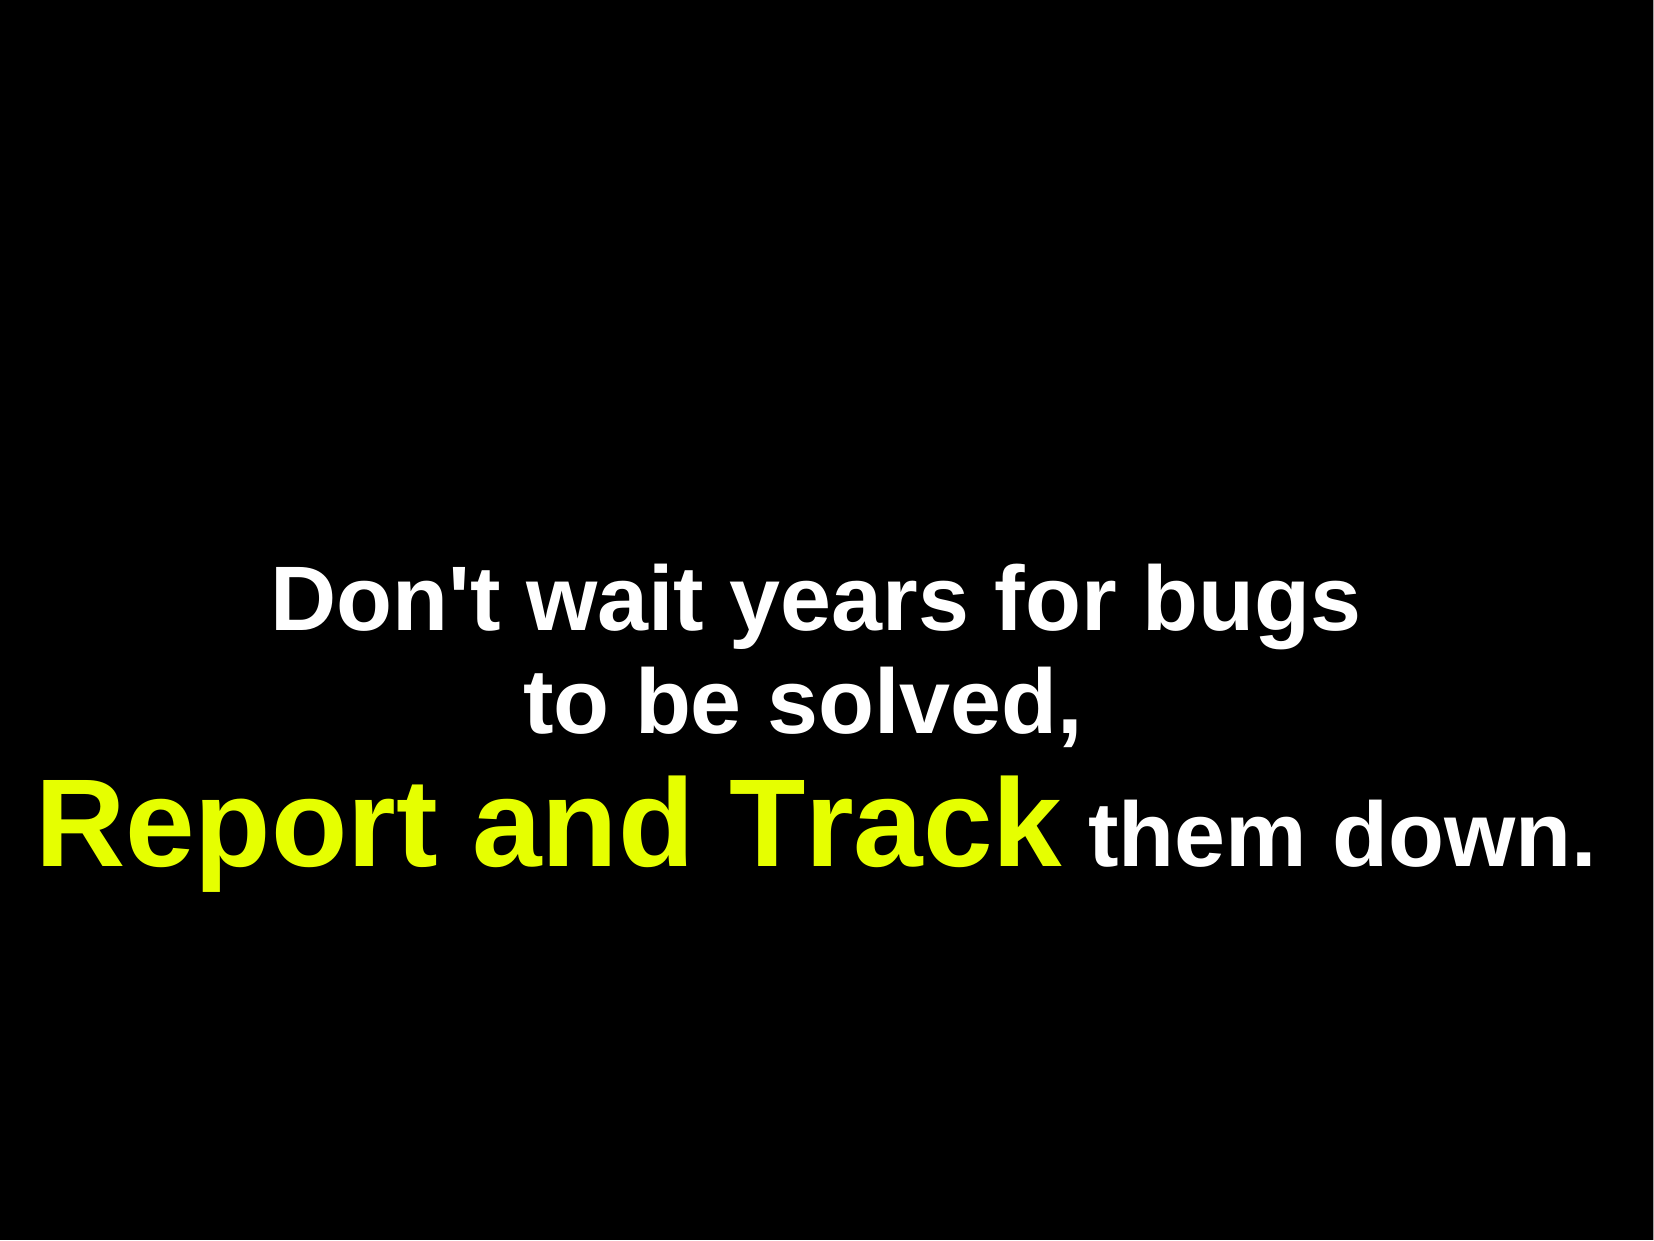

Don't wait years for bugs
to be solved,
Report and Track them down.